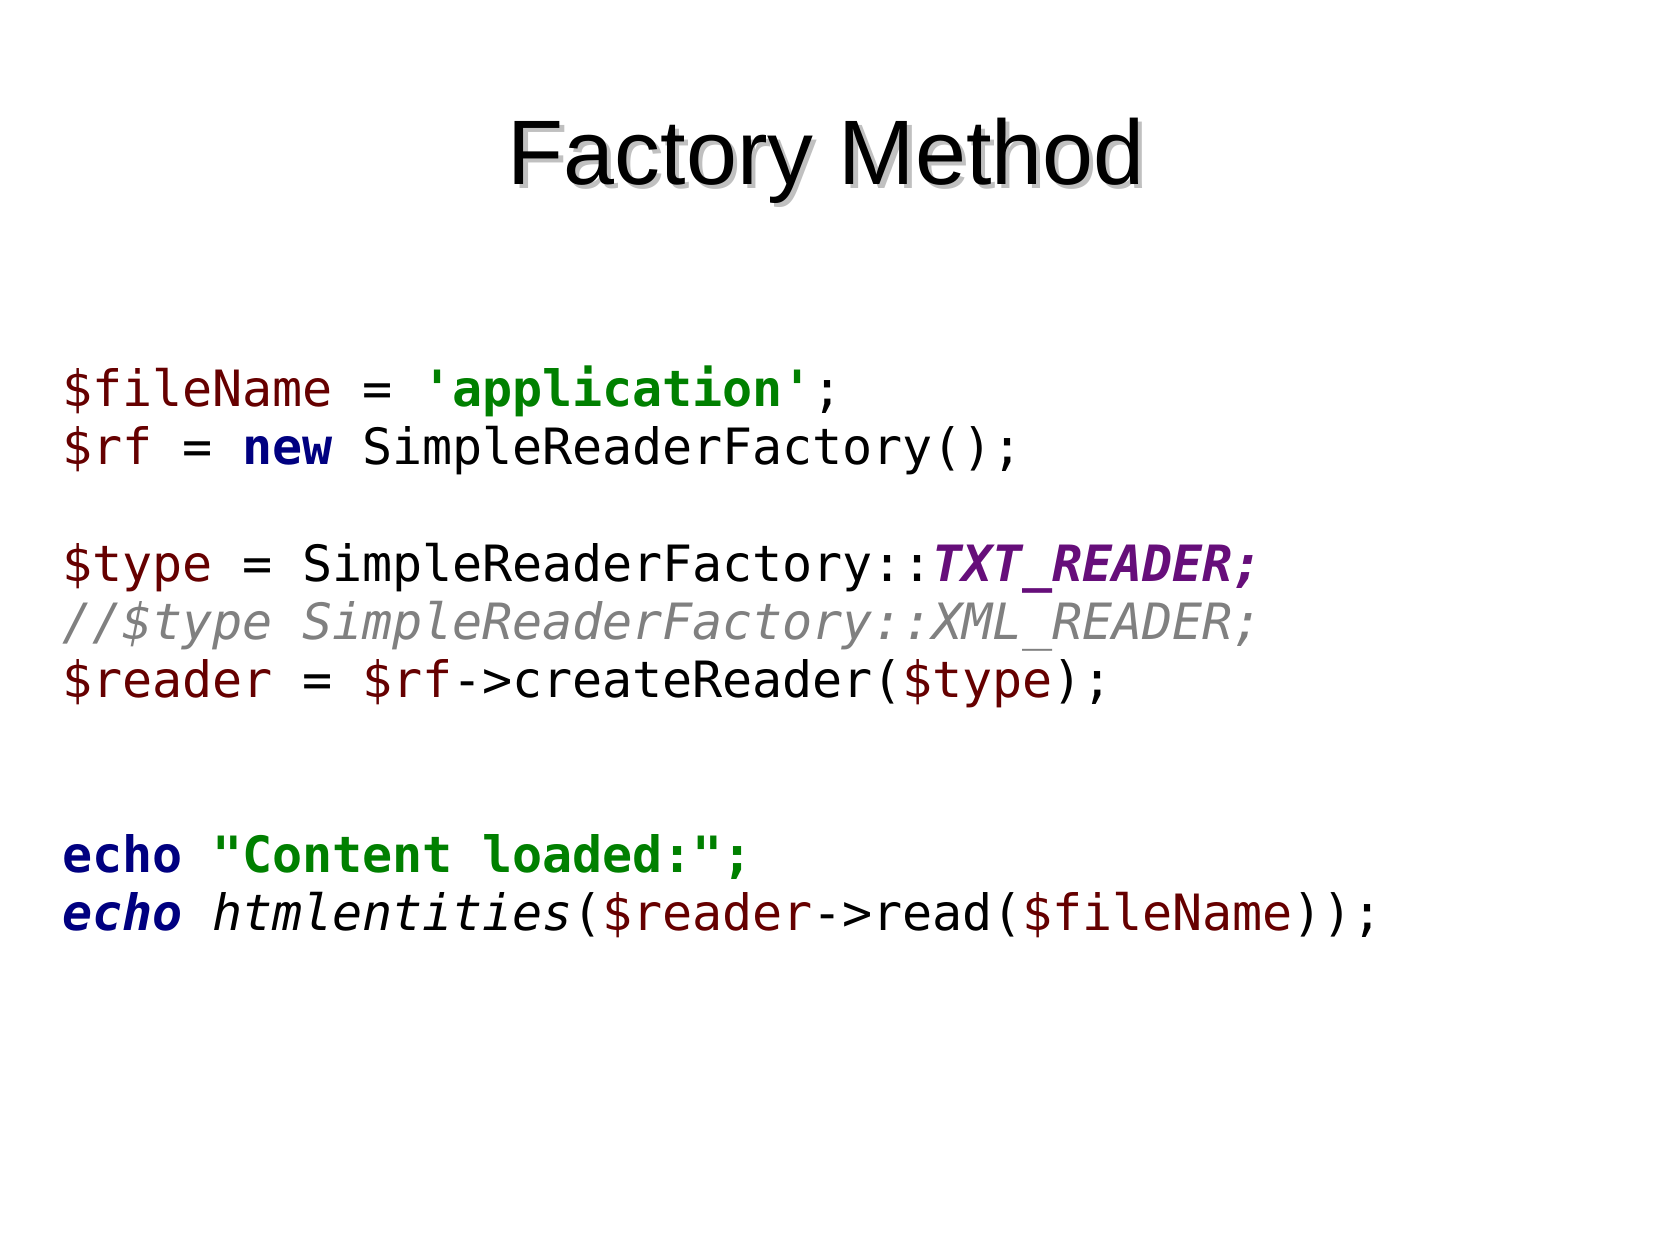

# Factory Method
$fileName = 'application';
$rf = new SimpleReaderFactory();
$type = SimpleReaderFactory::TXT_READER;
//$type SimpleReaderFactory::XML_READER;
$reader = $rf->createReader($type);
echo "Content loaded:";
echo htmlentities($reader->read($fileName));